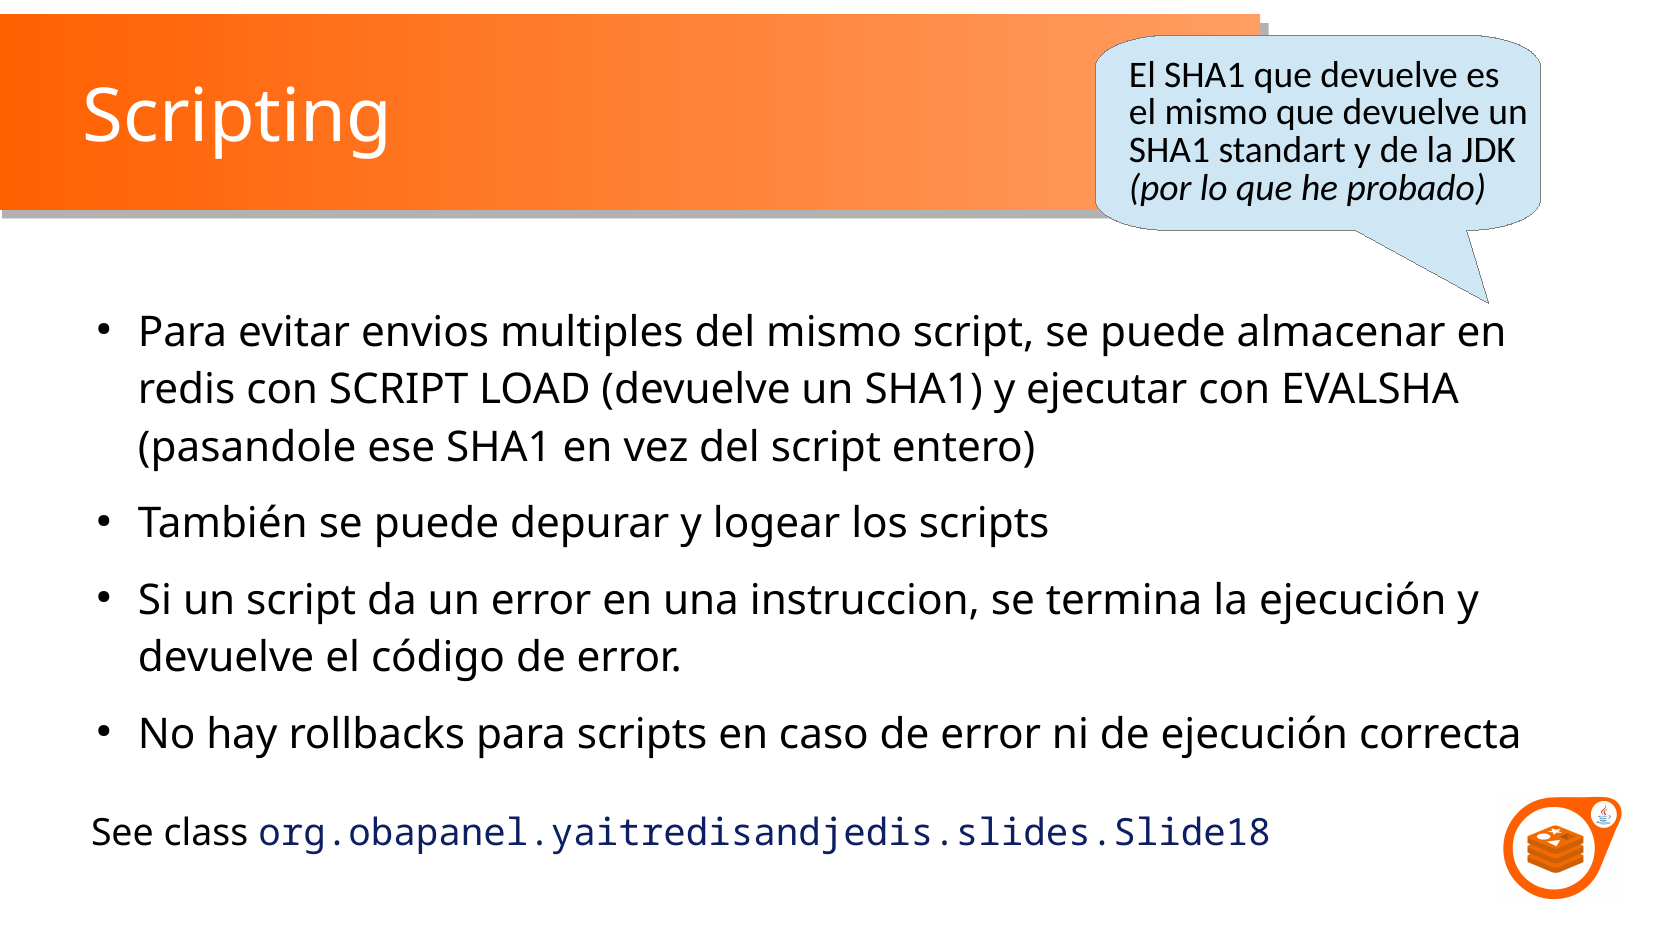

# Scripting
El SHA1 que devuelve es el mismo que devuelve un SHA1 standart y de la JDK (por lo que he probado)
Para evitar envios multiples del mismo script, se puede almacenar en redis con SCRIPT LOAD (devuelve un SHA1) y ejecutar con EVALSHA (pasandole ese SHA1 en vez del script entero)
También se puede depurar y logear los scripts
Si un script da un error en una instruccion, se termina la ejecución y devuelve el código de error.
No hay rollbacks para scripts en caso de error ni de ejecución correcta
See class org.obapanel.yaitredisandjedis.slides.Slide18